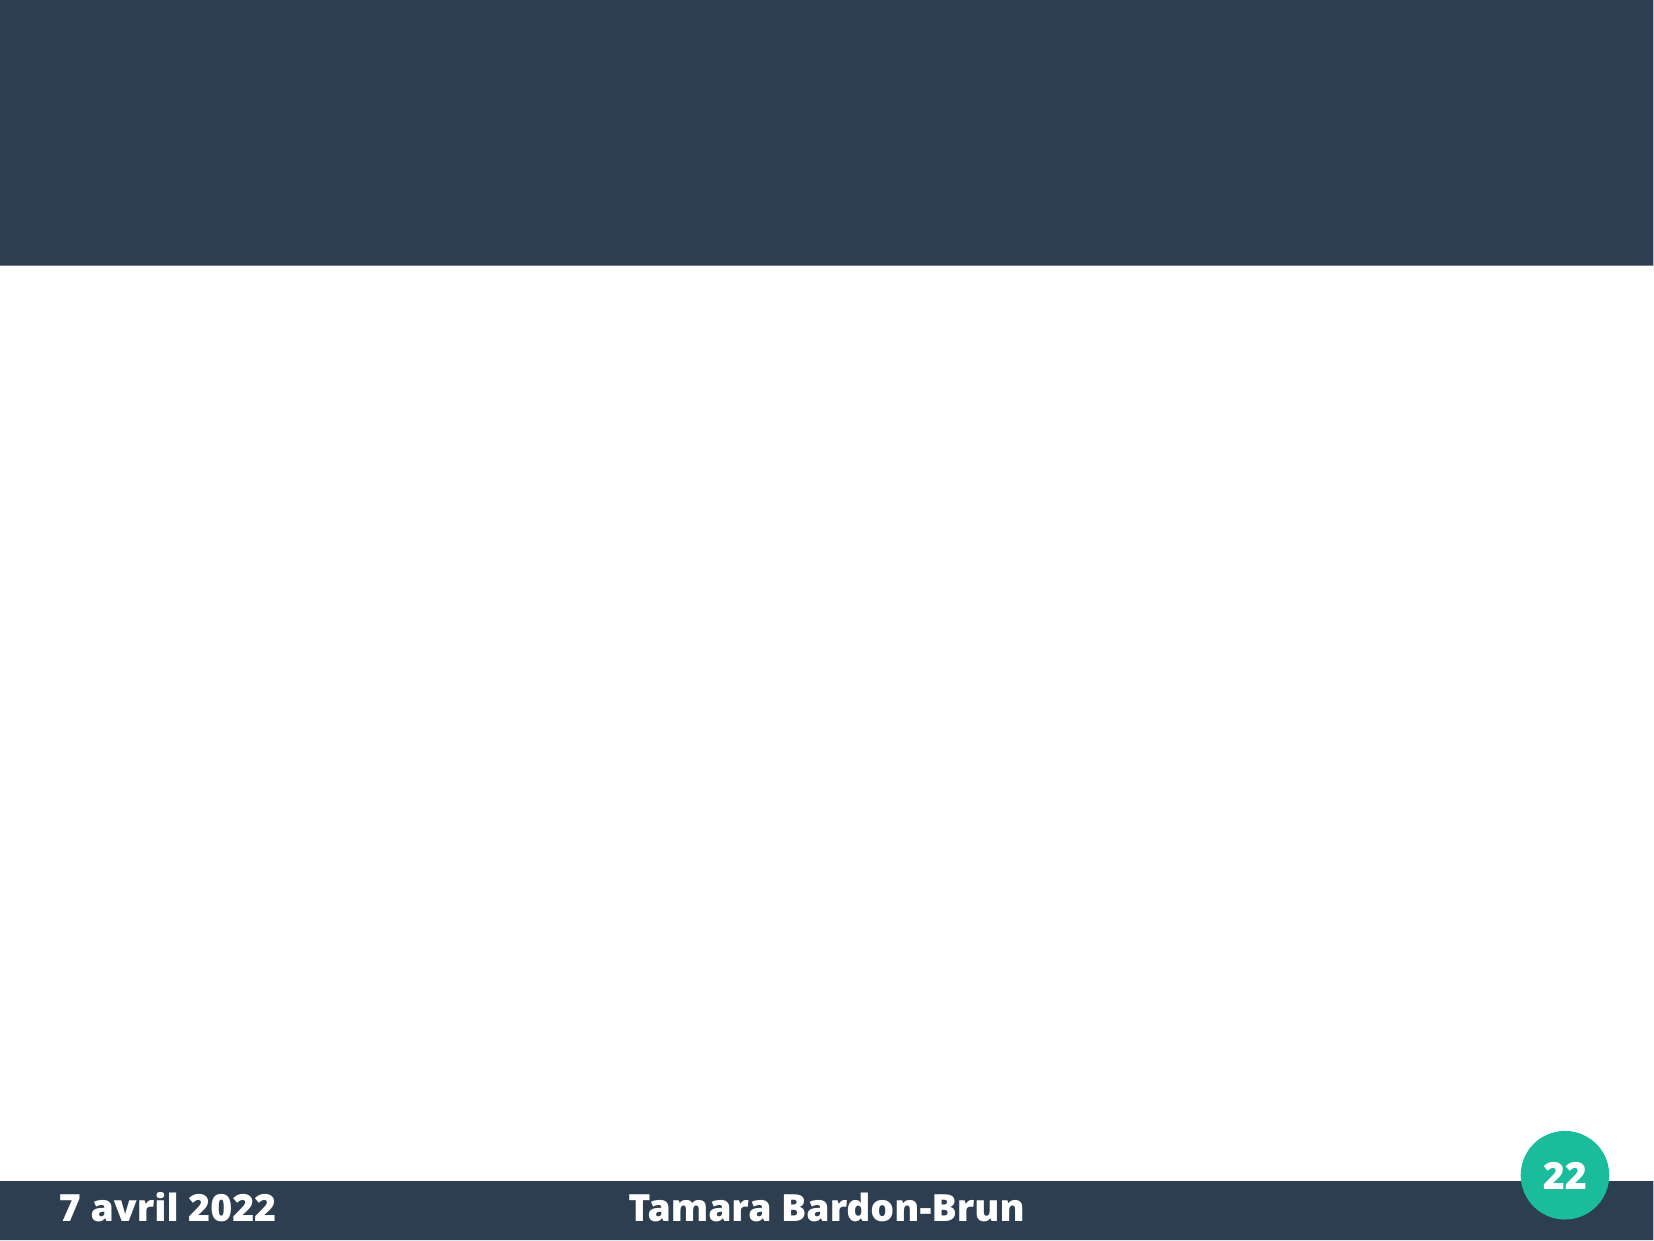

#
22
7 avril 2022
Tamara Bardon-Brun